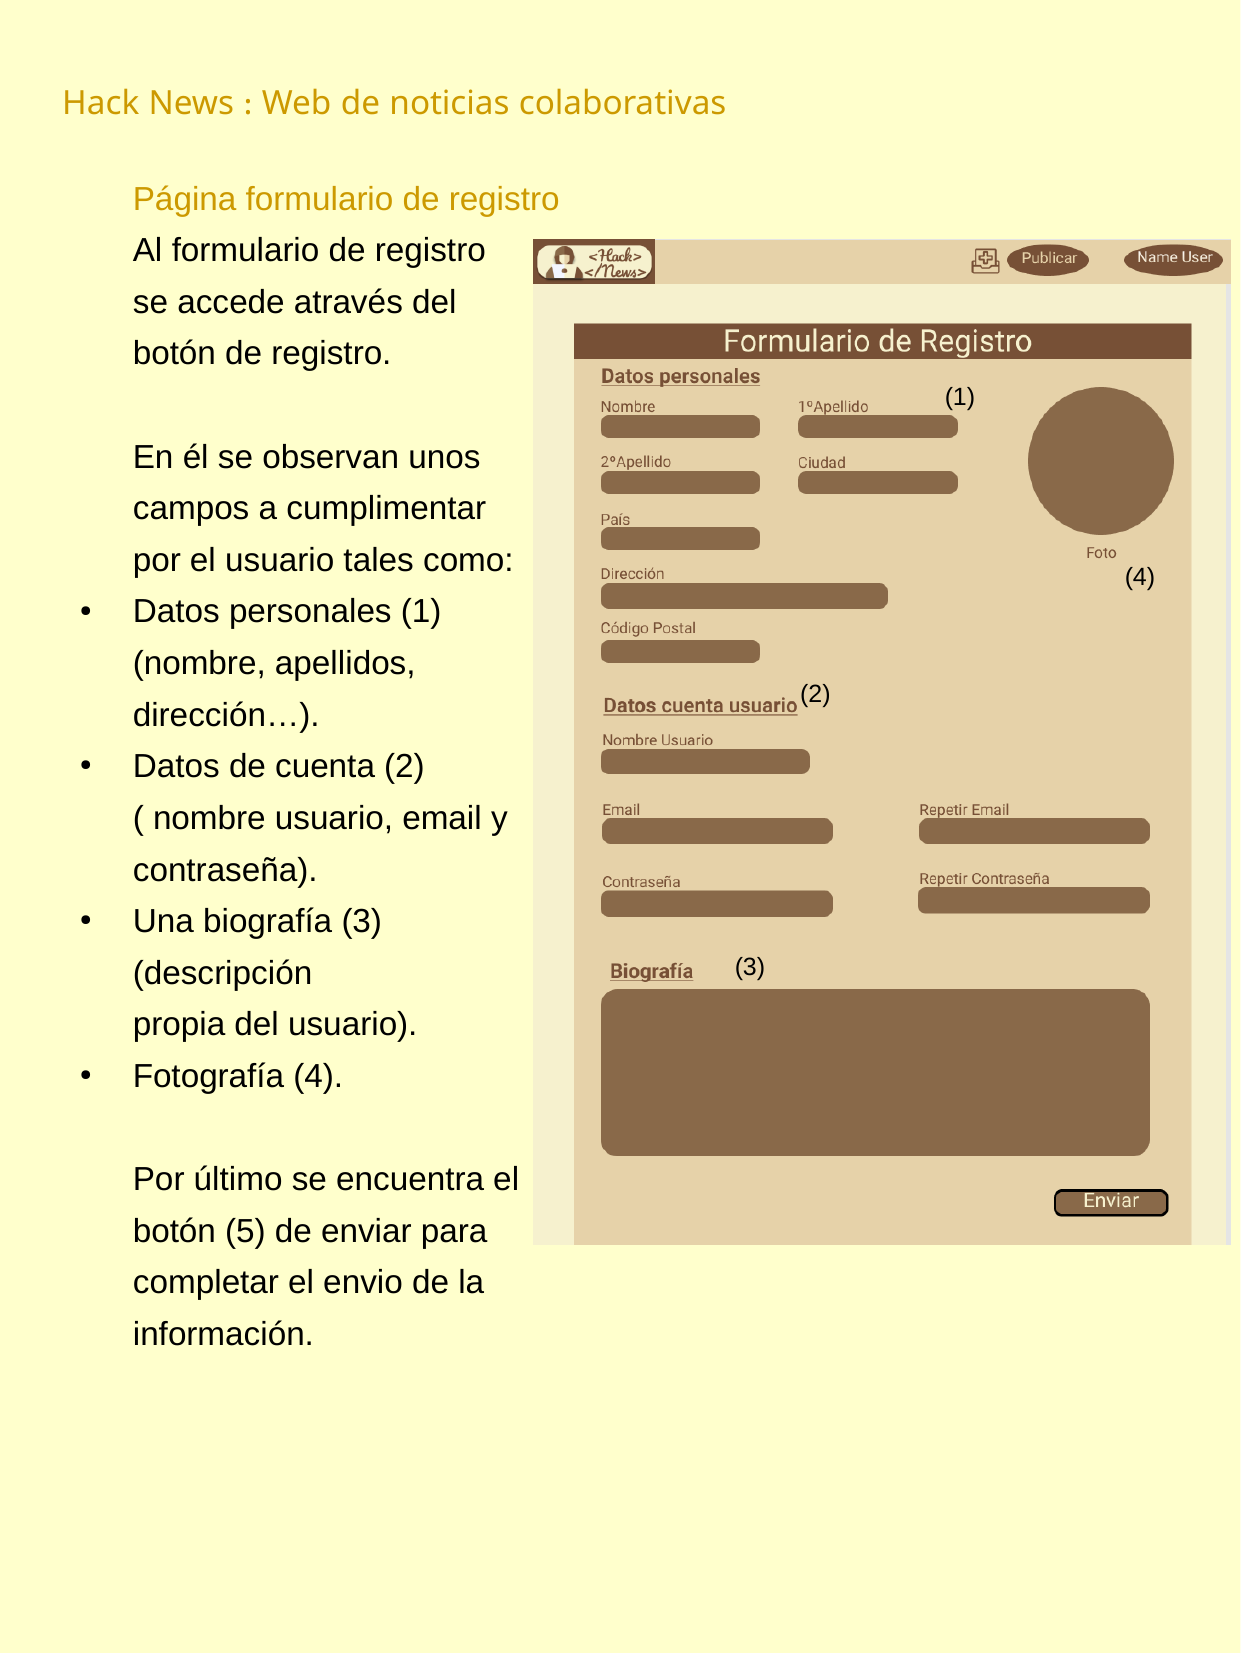

# Hack News : Web de noticias colaborativas
Página formulario de registro
Al formulario de registro
se accede através del
botón de registro.
En él se observan unos
campos a cumplimentar
por el usuario tales como:
Datos personales (1)
(nombre, apellidos,
dirección…).
Datos de cuenta (2)
( nombre usuario, email y
contraseña).
Una biografía (3)
(descripción
propia del usuario).
Fotografía (4).
Por último se encuentra el
botón (5) de enviar para
completar el envio de la
información.
(1)
(4)
(2)
(3)